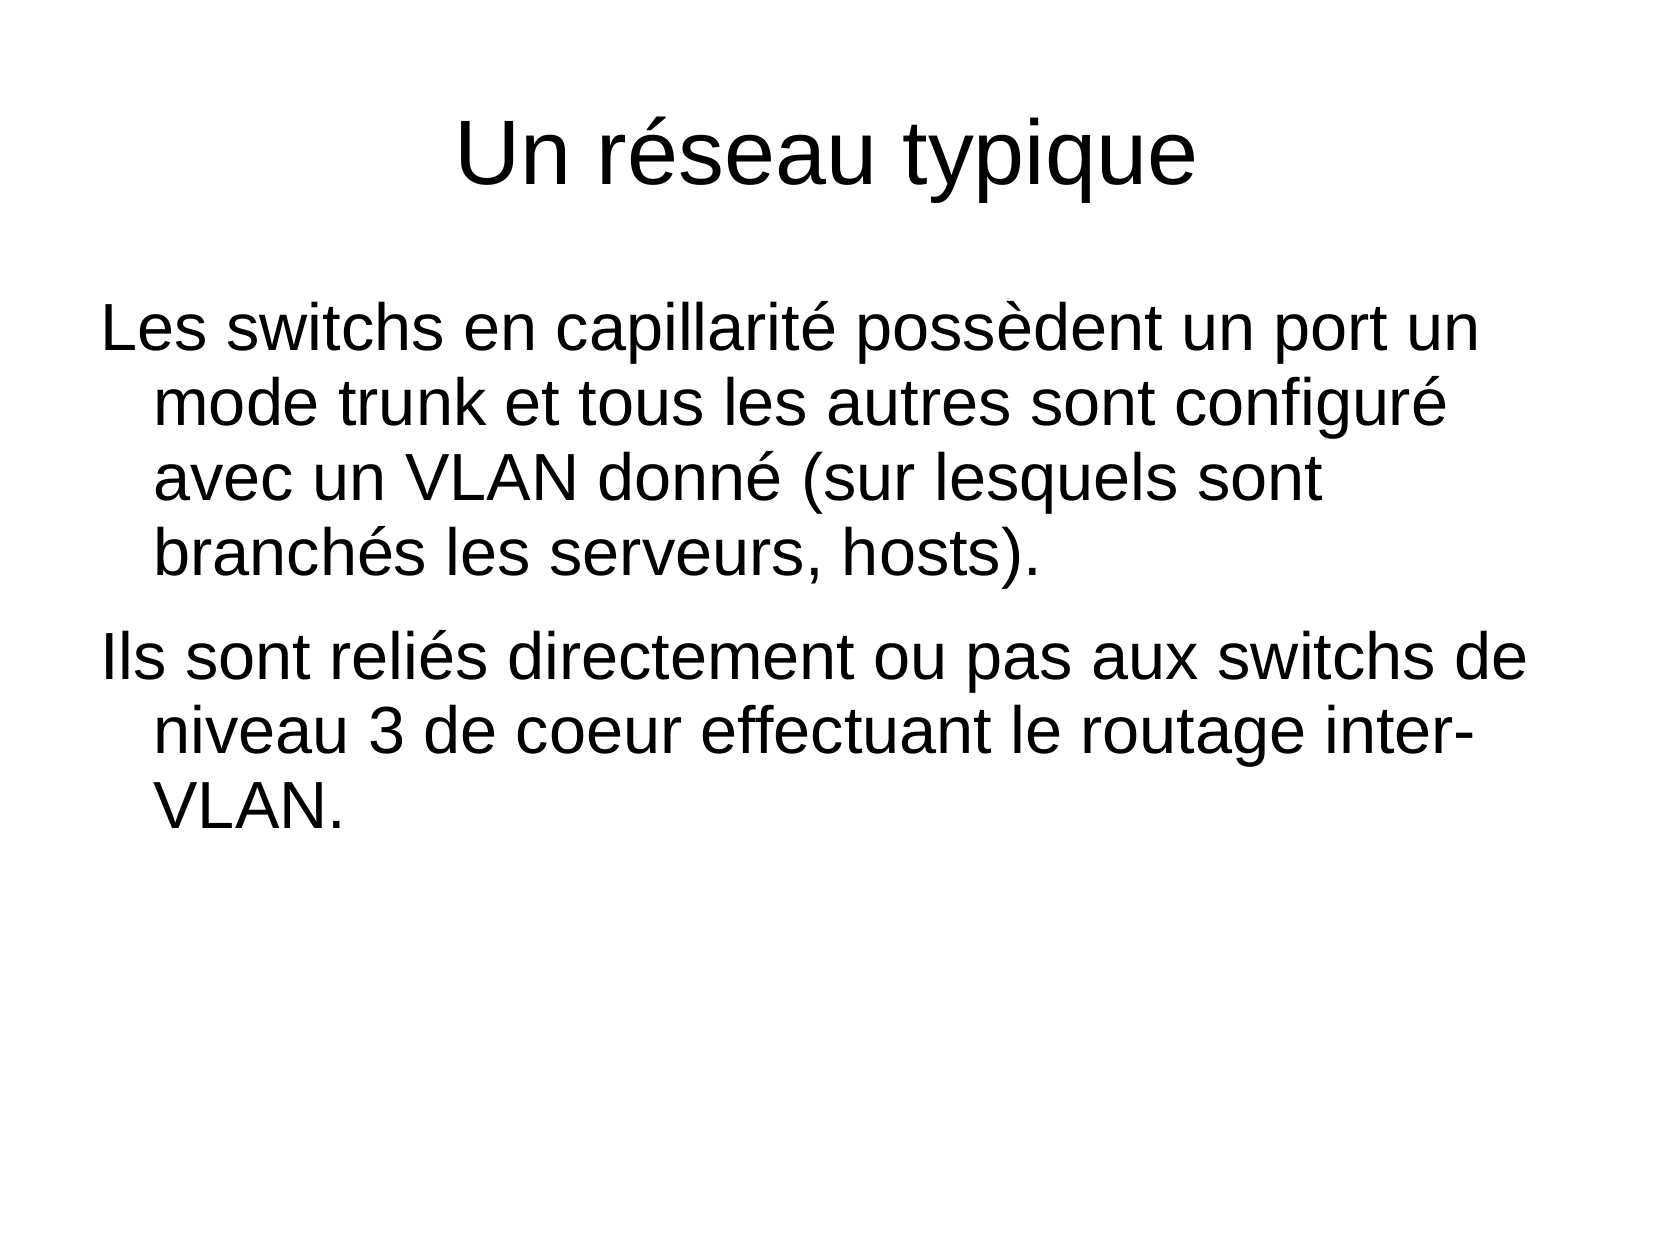

# Un réseau typique
Les switchs en capillarité possèdent un port un mode trunk et tous les autres sont configuré avec un VLAN donné (sur lesquels sont branchés les serveurs, hosts).
Ils sont reliés directement ou pas aux switchs de niveau 3 de coeur effectuant le routage inter-VLAN.